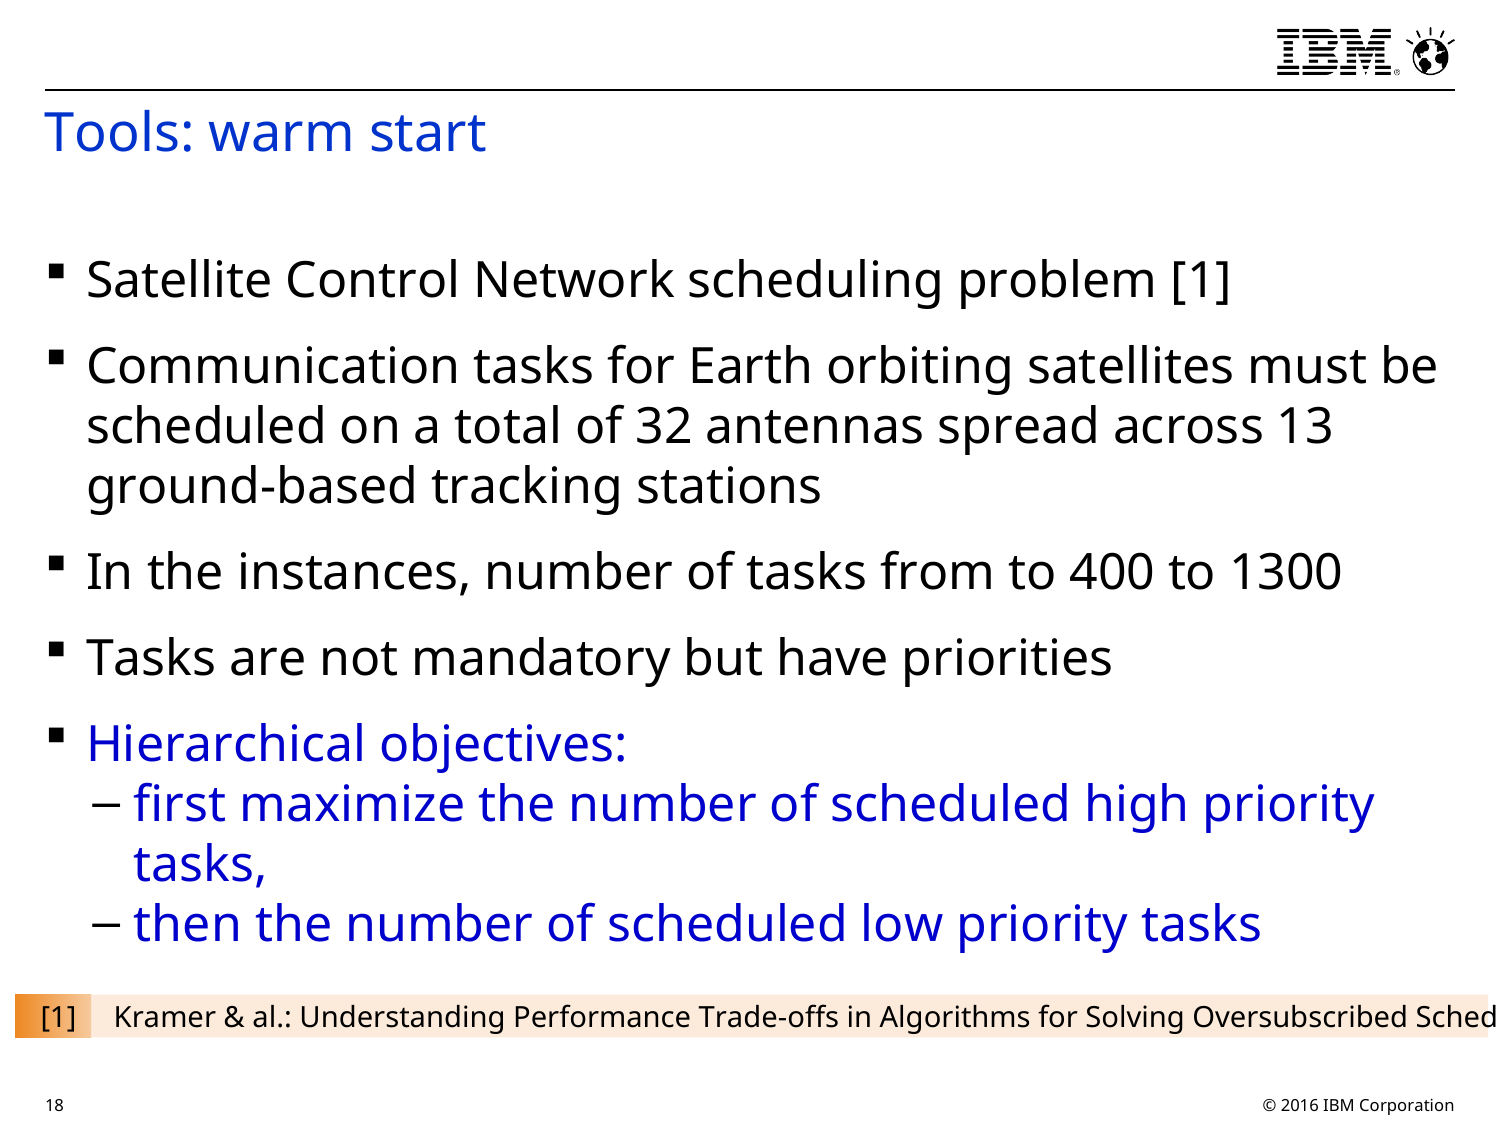

# Tools: warm start
Satellite Control Network scheduling problem [1]
Communication tasks for Earth orbiting satellites must be scheduled on a total of 32 antennas spread across 13 ground-based tracking stations
In the instances, number of tasks from to 400 to 1300
Tasks are not mandatory but have priorities
Hierarchical objectives:
first maximize the number of scheduled high priority tasks,
then the number of scheduled low priority tasks
[1] Kramer & al.: Understanding Performance Trade-offs in Algorithms for Solving Oversubscribed Scheduling.
18